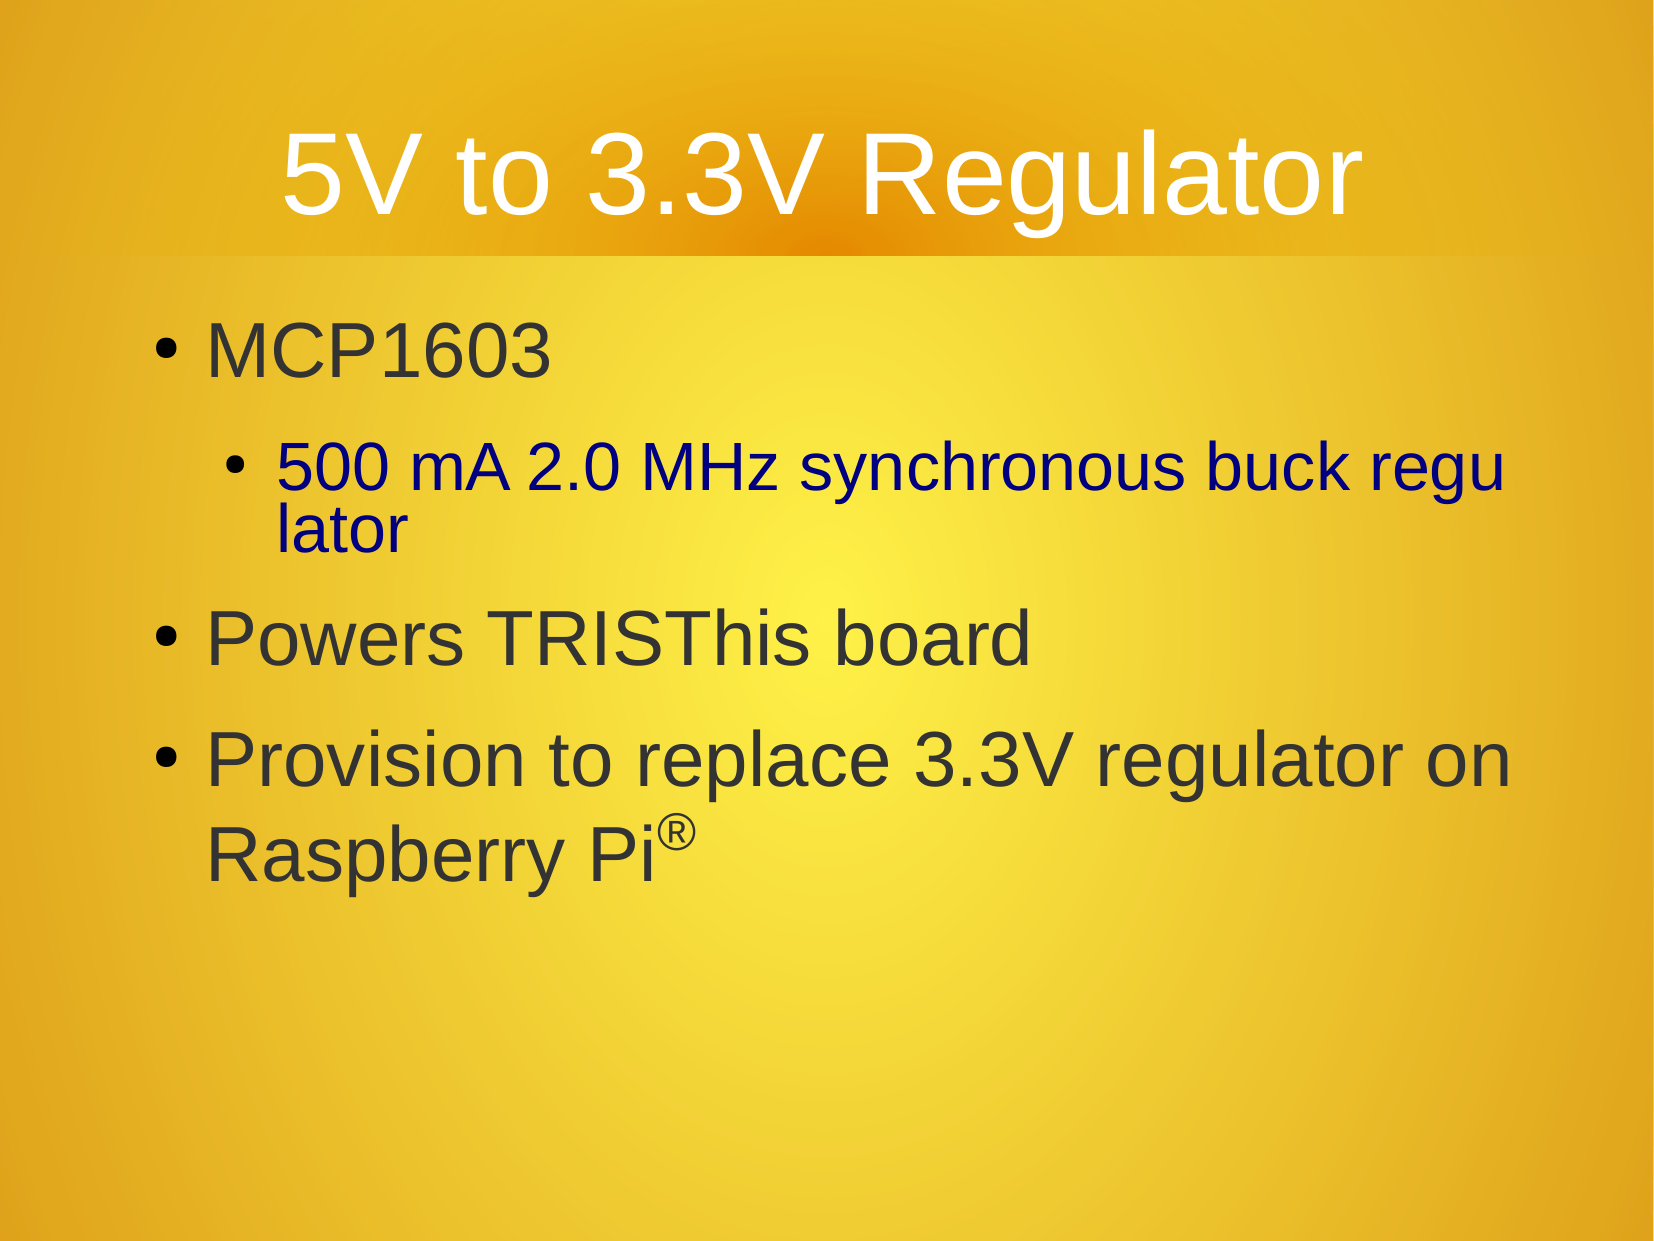

# 5V to 3.3V Regulator
MCP1603
500 mA 2.0 MHz synchronous buck regulator
Powers TRISThis board
Provision to replace 3.3V regulator on Raspberry Pi®